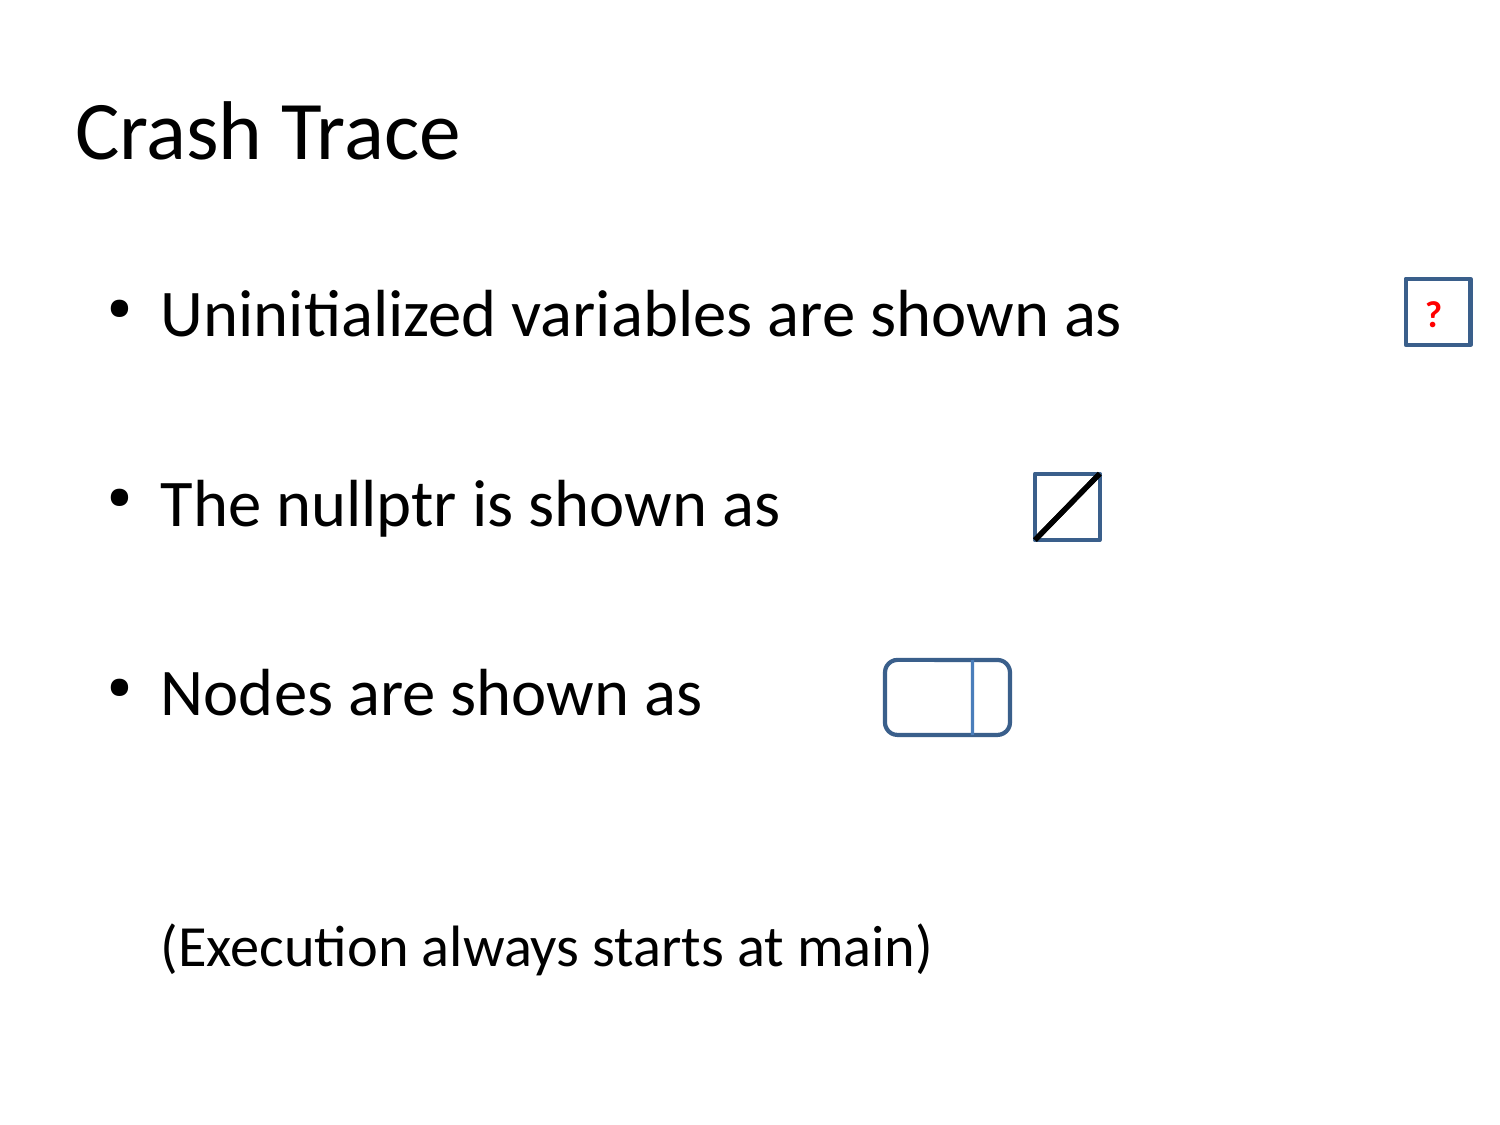

Crash Trace
#
Uninitialized variables are shown as
The nullptr is shown as
Nodes are shown as
(Execution always starts at main)
?